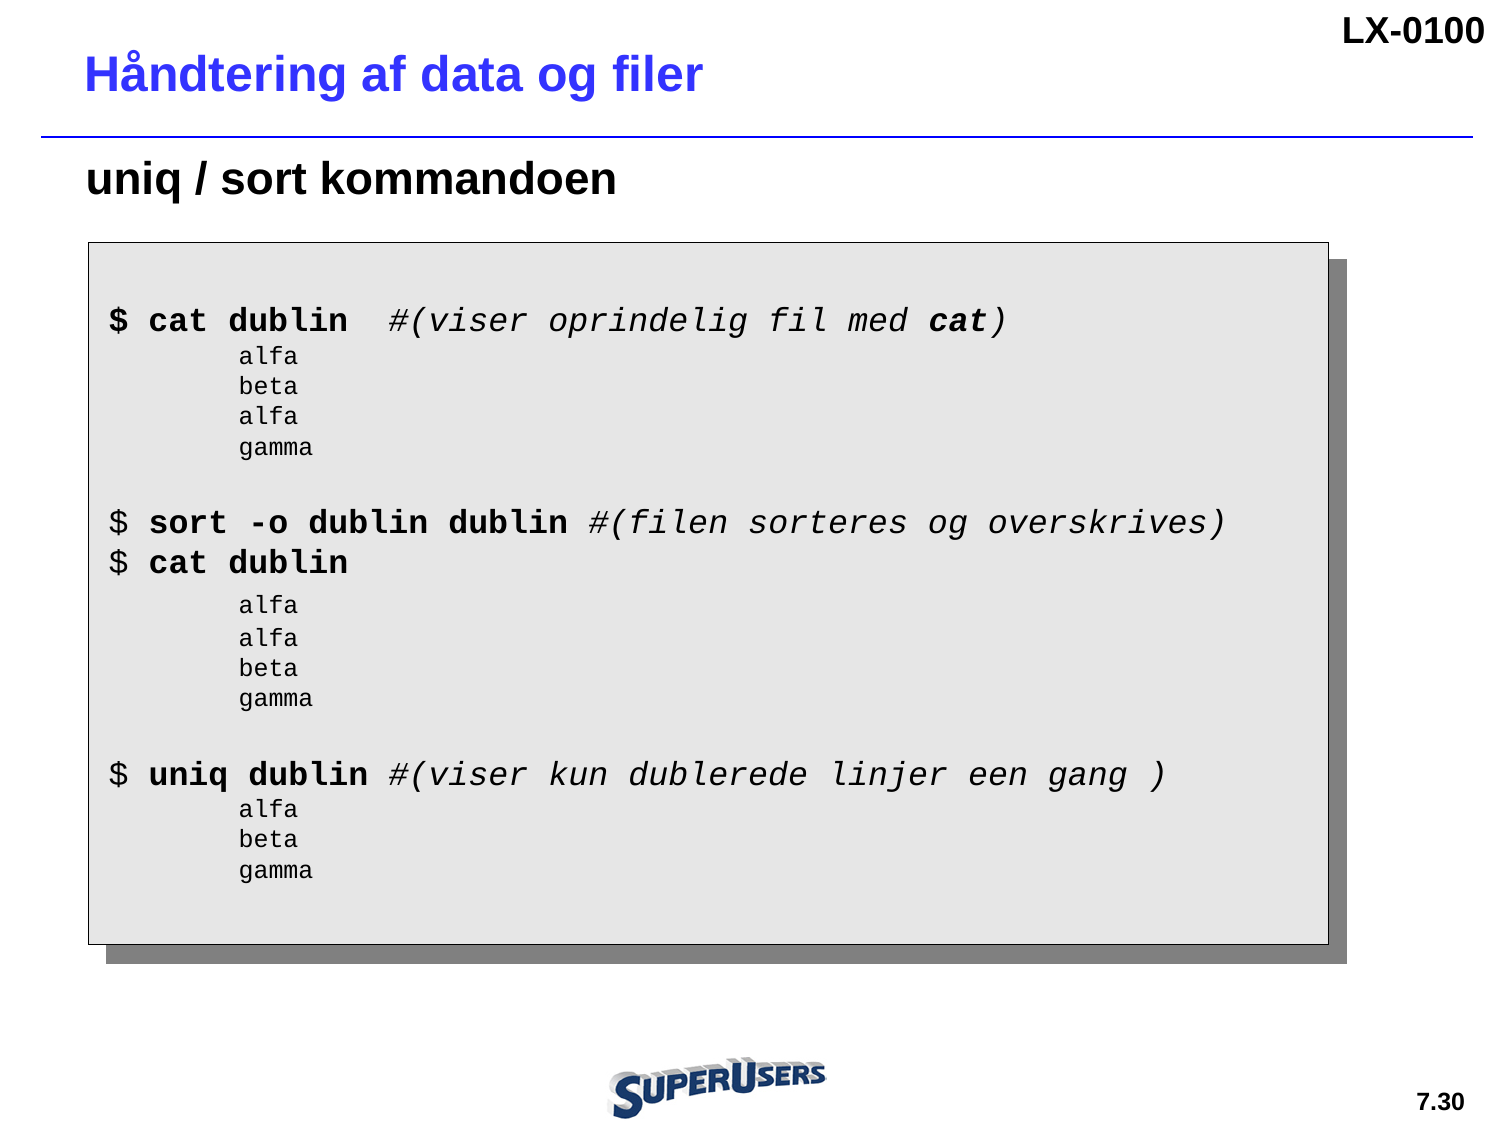

# Håndtering af data og filer
 uniq / sort kommandoen
 $ cat dublin #(viser oprindelig fil med cat)
	alfa
	beta
	alfa
	gamma
 $ sort -o dublin dublin #(filen sorteres og overskrives)
 $ cat dublin
	alfa
	alfa
	beta
	gamma
 $ uniq dublin #(viser kun dublerede linjer een gang )
	alfa
	beta
	gamma